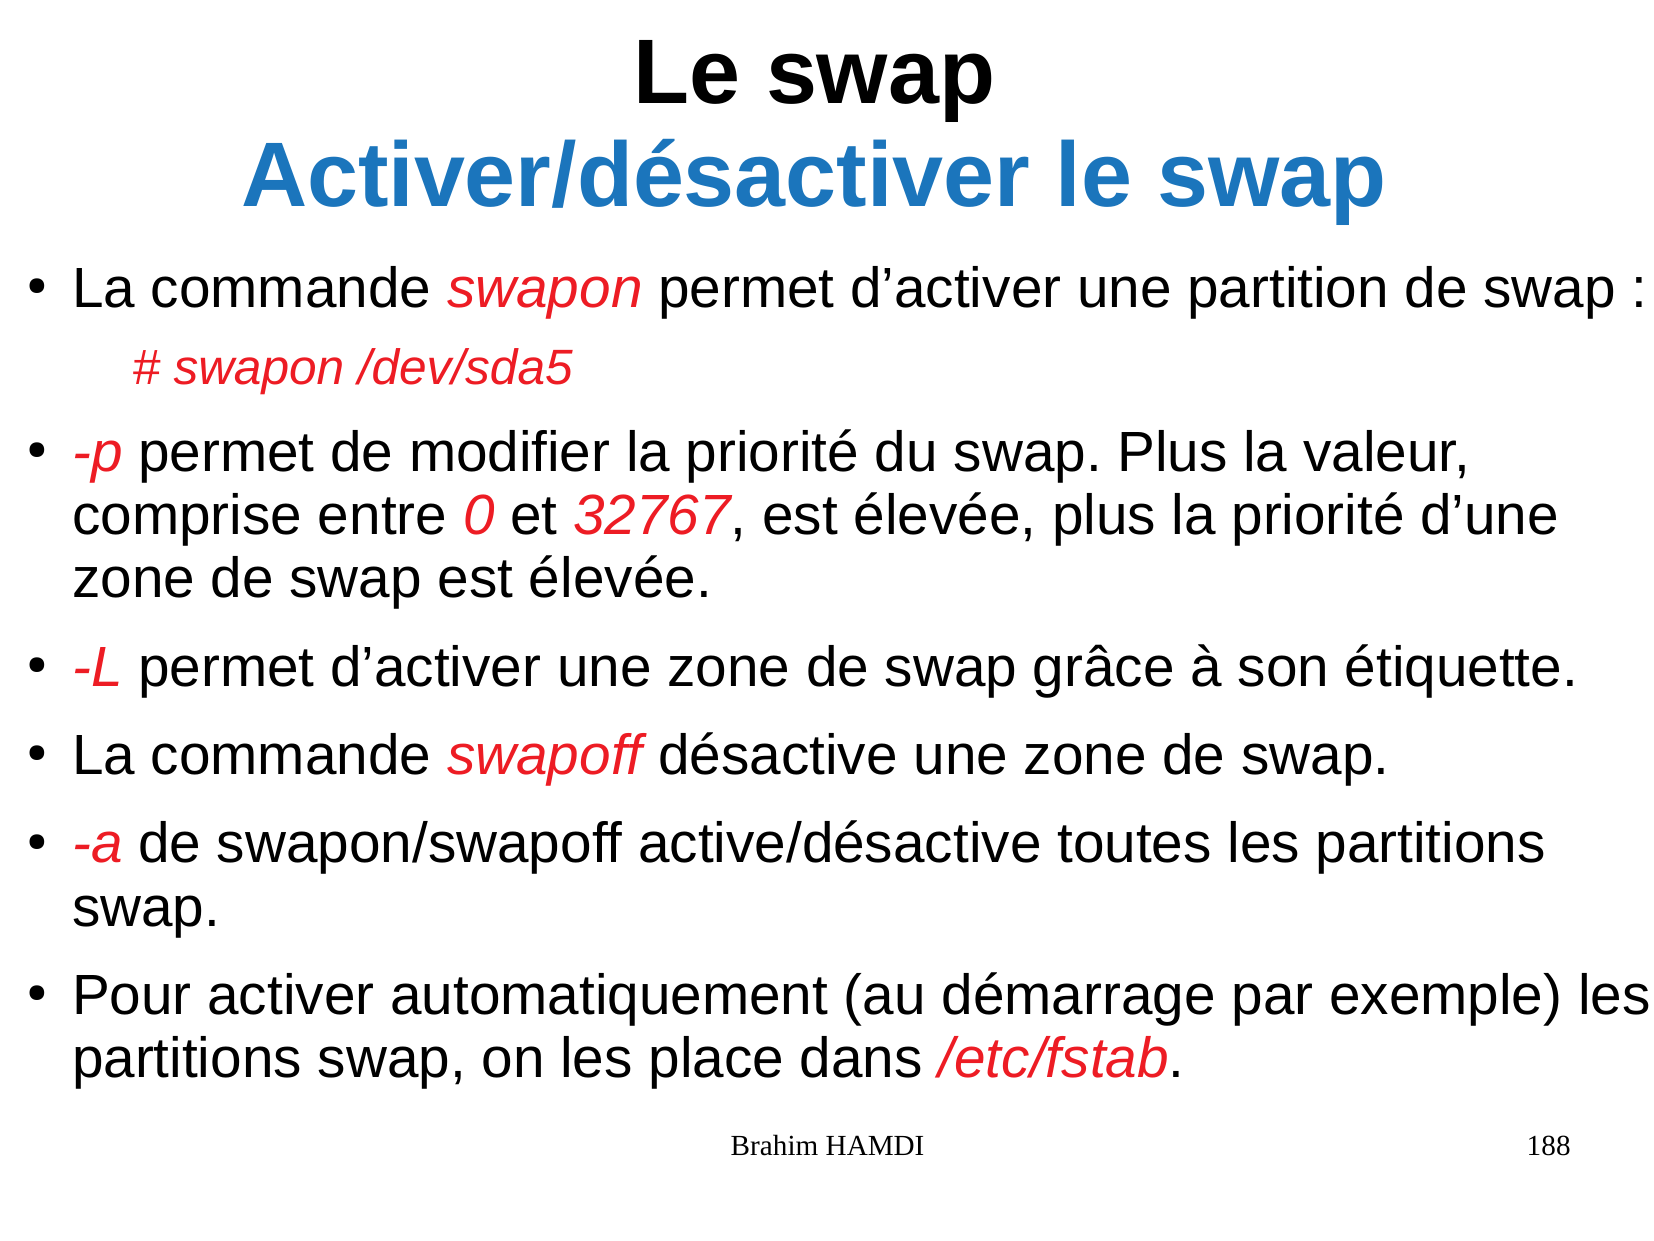

# Le swap Activer/désactiver le swap
La commande swapon permet d’activer une partition de swap :
# swapon /dev/sda5
-p permet de modifier la priorité du swap. Plus la valeur, comprise entre 0 et 32767, est élevée, plus la priorité d’une zone de swap est élevée.
-L permet d’activer une zone de swap grâce à son étiquette.
La commande swapoff désactive une zone de swap.
-a de swapon/swapoff active/désactive toutes les partitions swap.
Pour activer automatiquement (au démarrage par exemple) les partitions swap, on les place dans /etc/fstab.
Brahim HAMDI
188